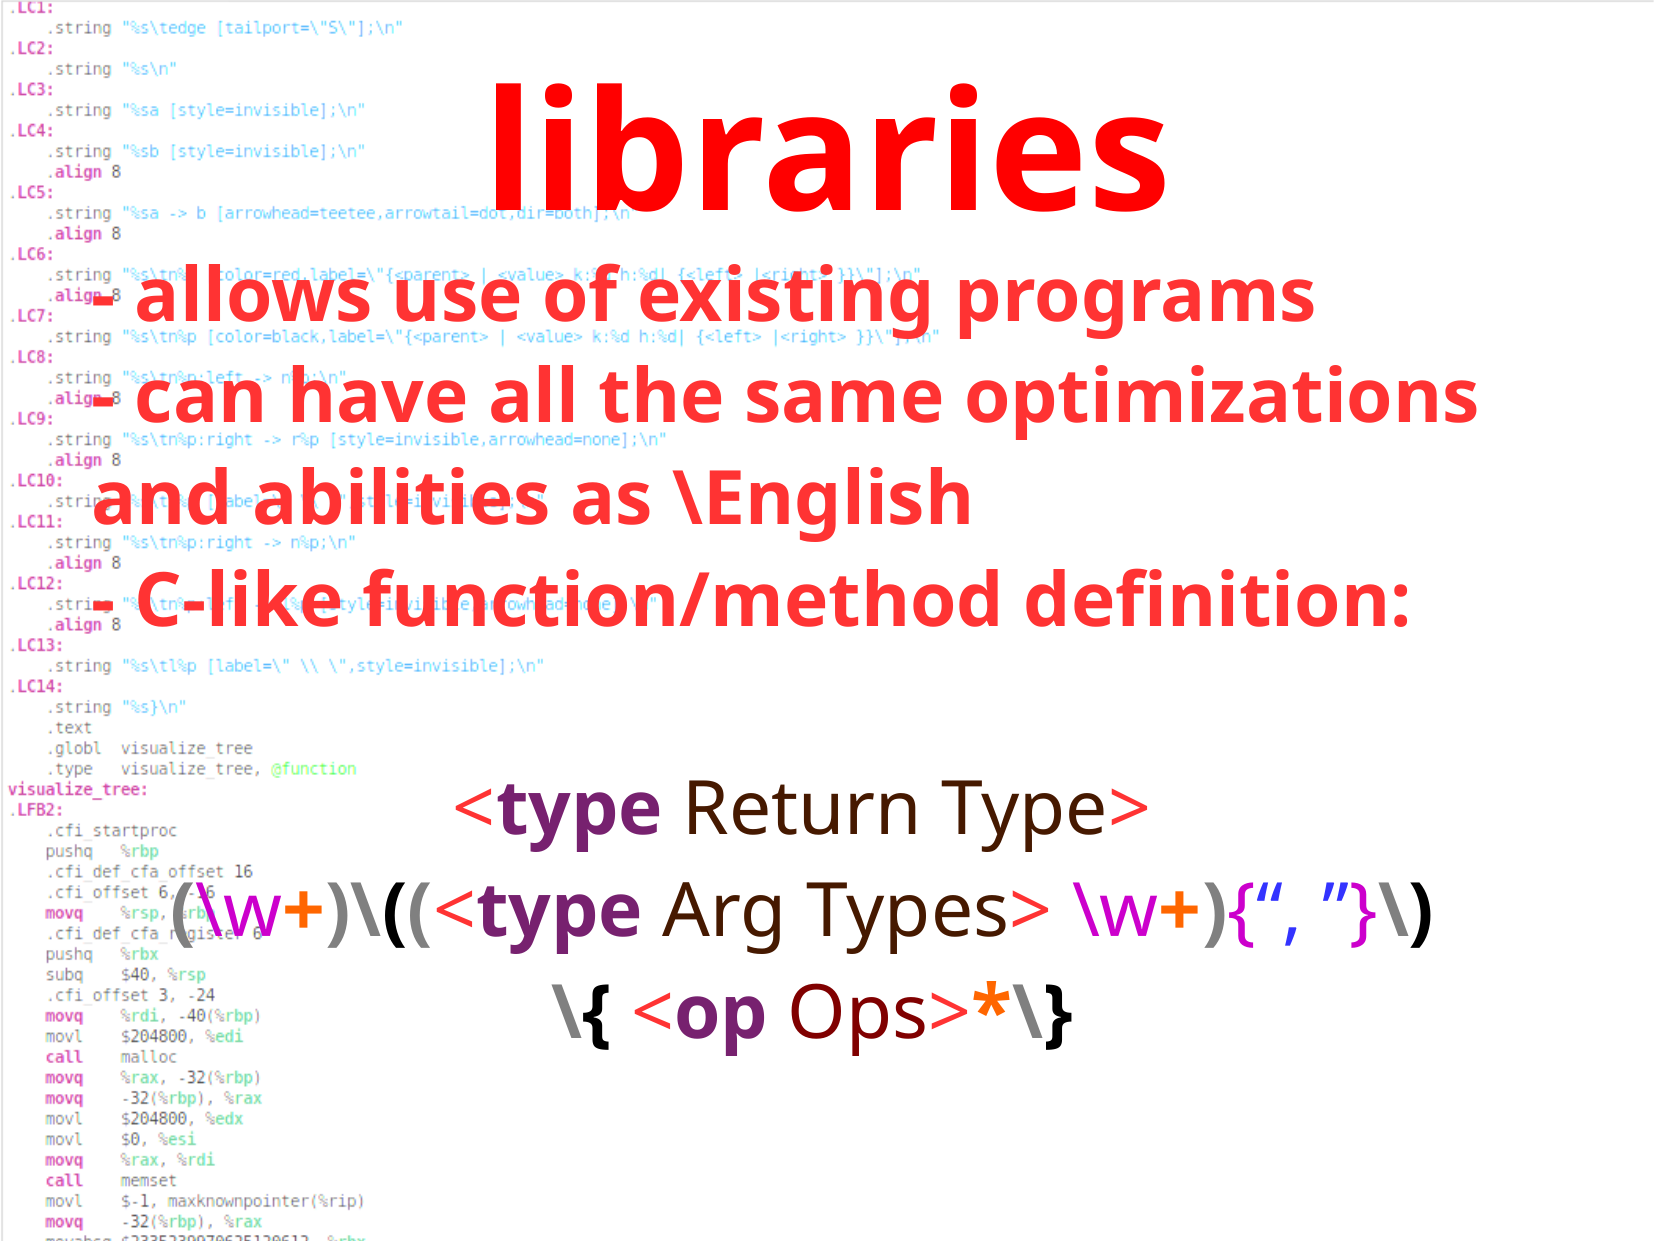

libraries
- allows use of existing programs
- can have all the same optimizations and abilities as \English
- C-like function/method definition:
<type Return Type>
(\w+)\((<type Arg Types> \w+){“, ”}\)
\{ <op Ops>*\}